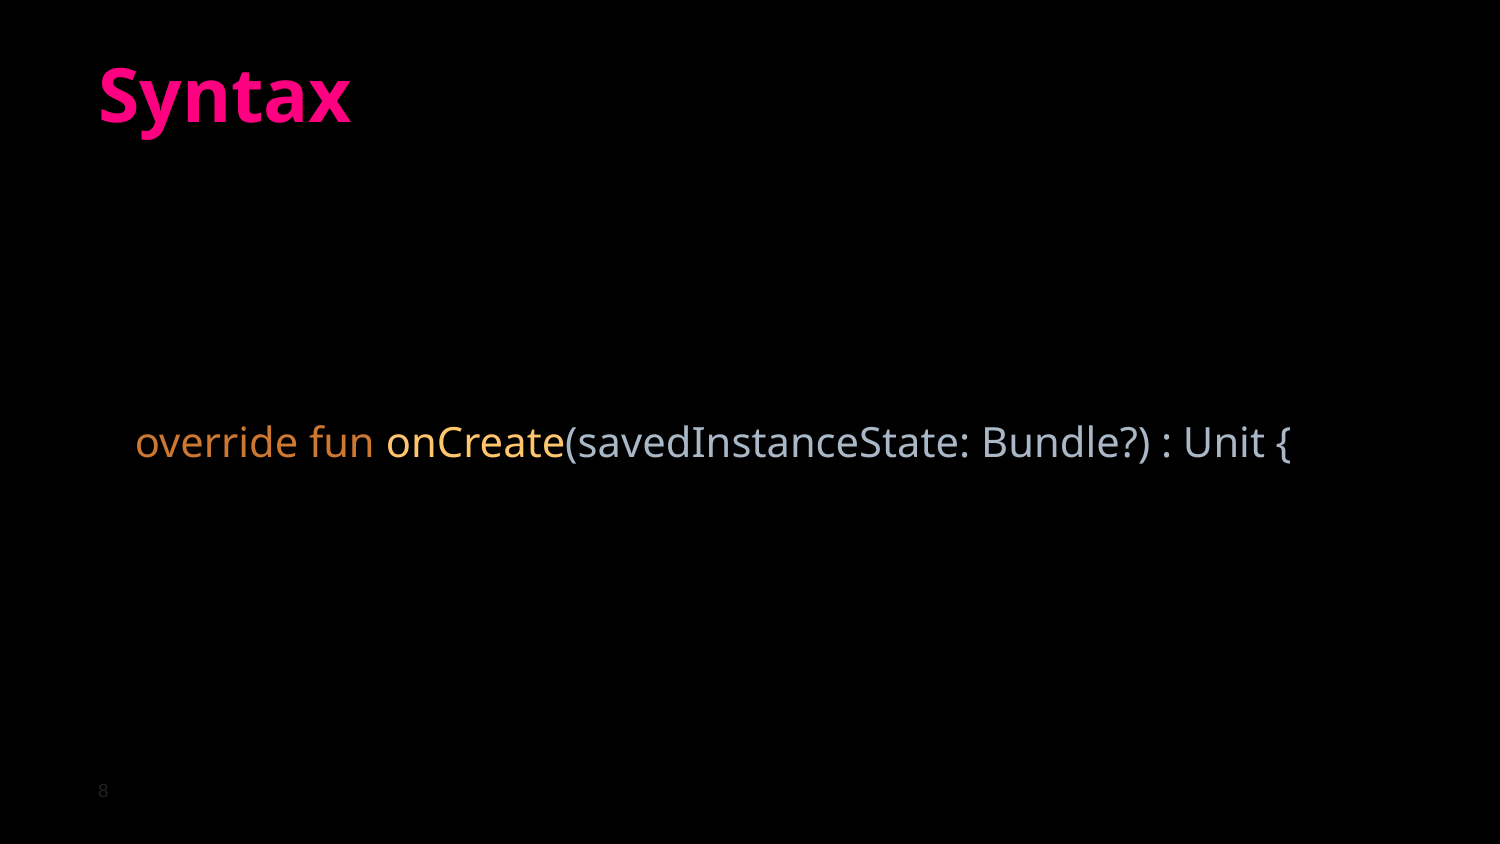

# Syntax
override fun onCreate(savedInstanceState: Bundle?) : Unit {